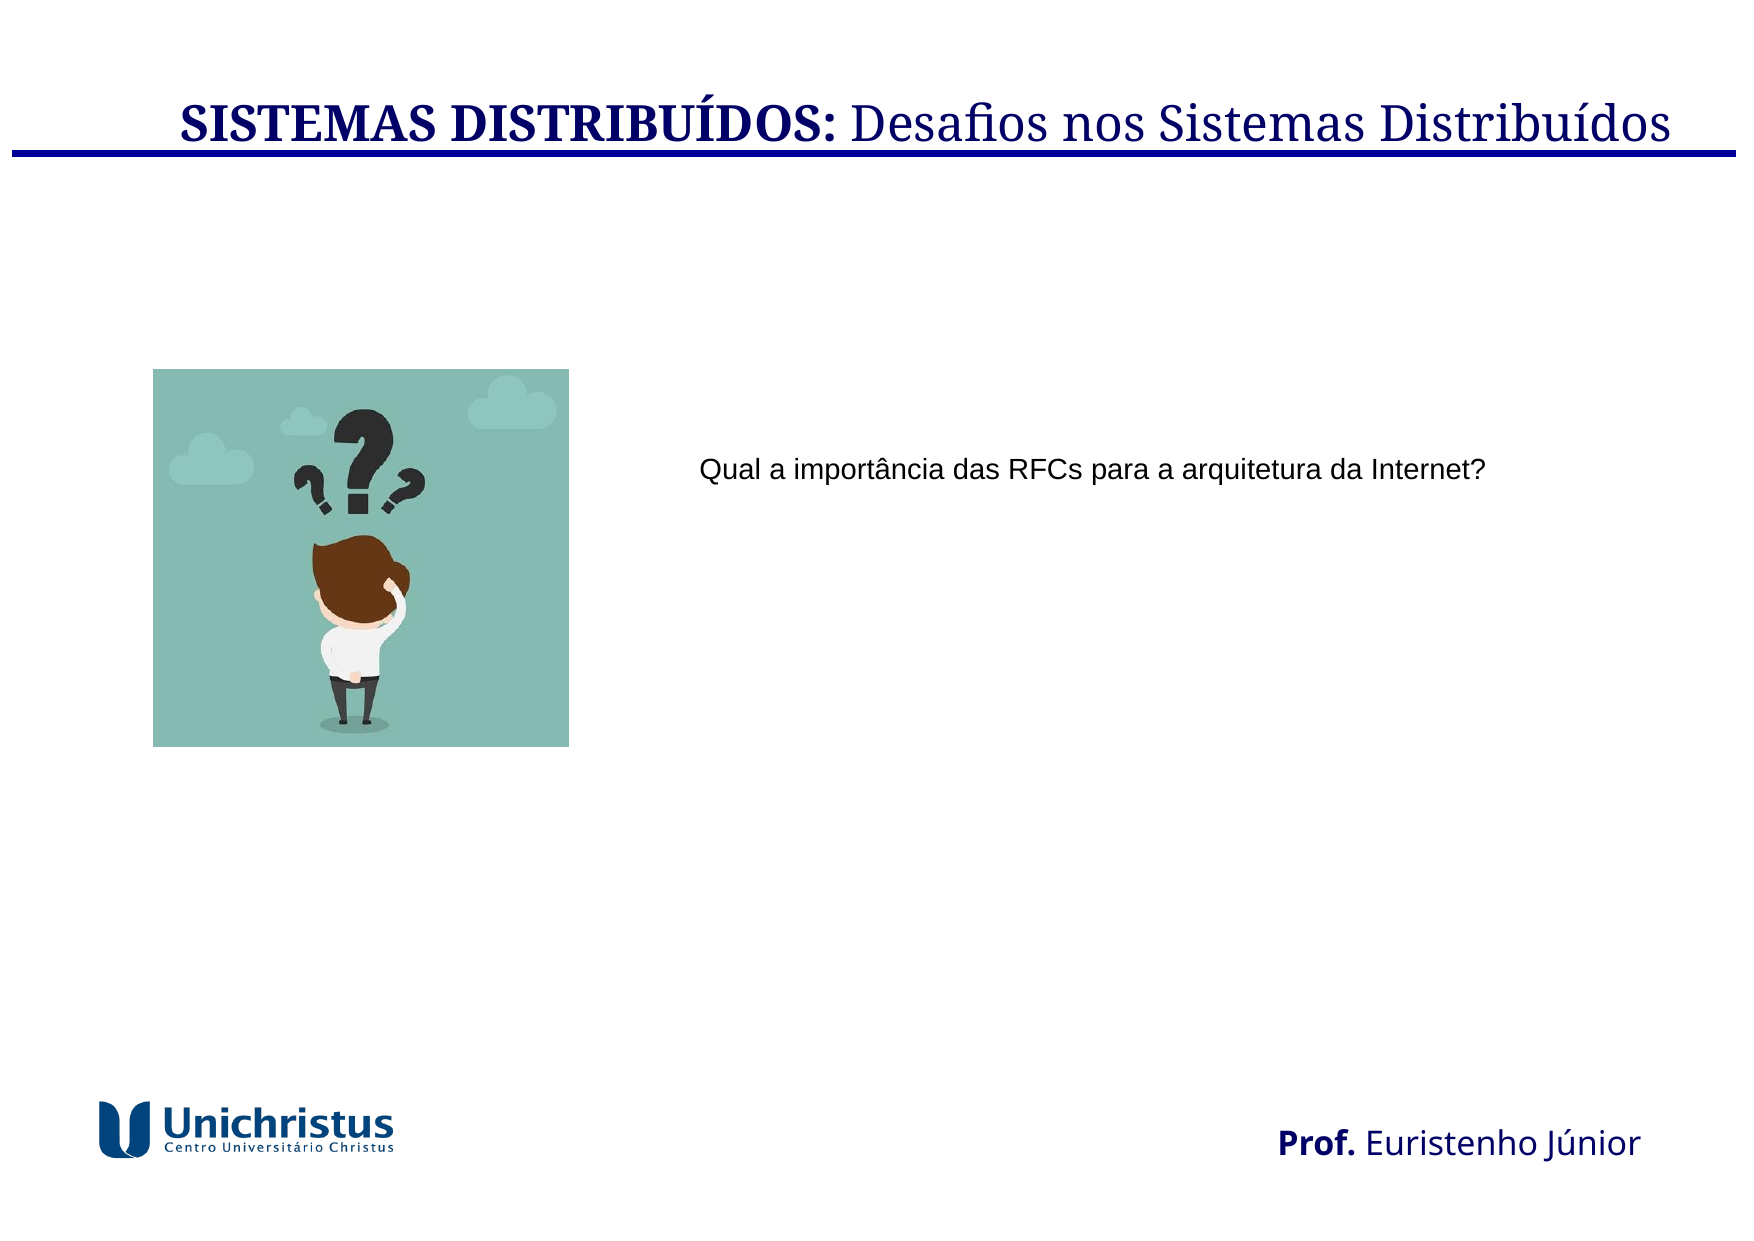

SISTEMAS DISTRIBUÍDOS: Desafios nos Sistemas Distribuídos
Qual a importância das RFCs para a arquitetura da Internet?
Prof. Euristenho Júnior